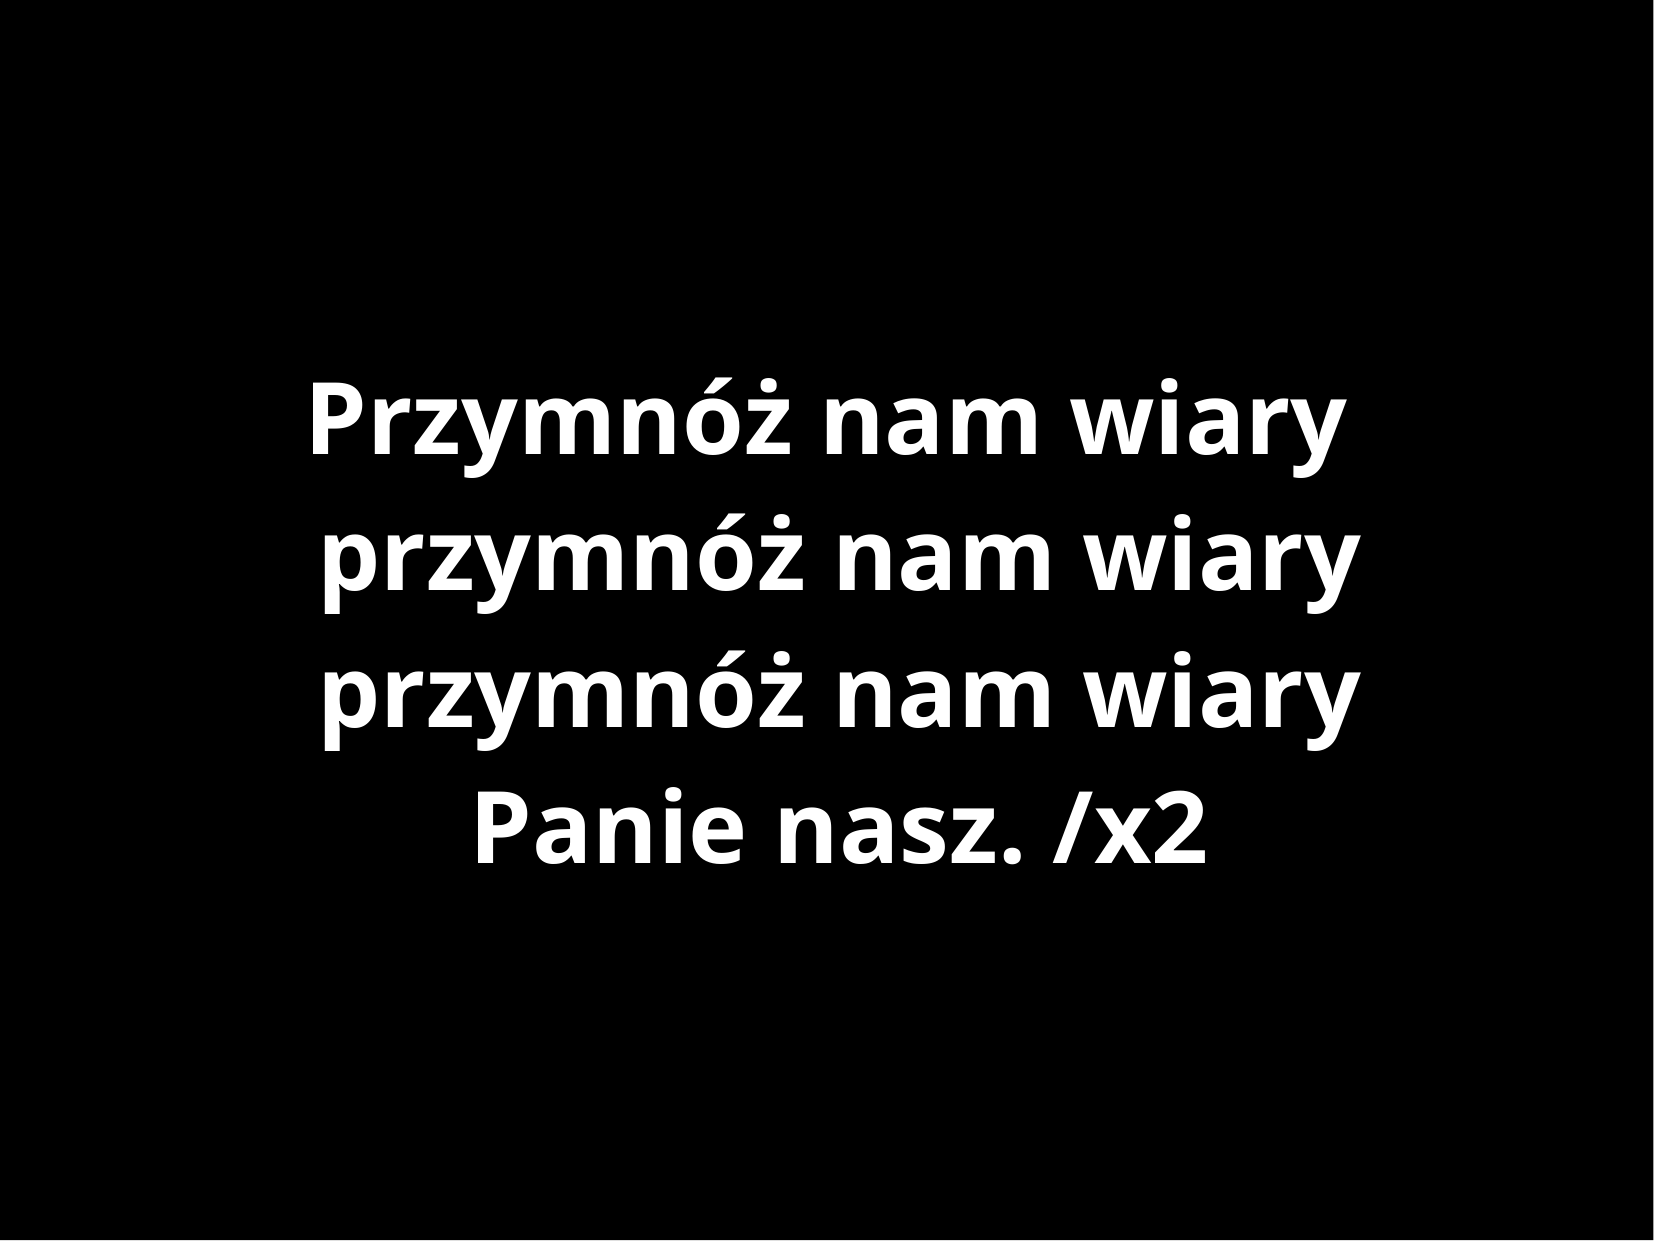

# Przymnóż nam wiary przymnóż nam wiary przymnóż nam wiary Panie nasz. /x2